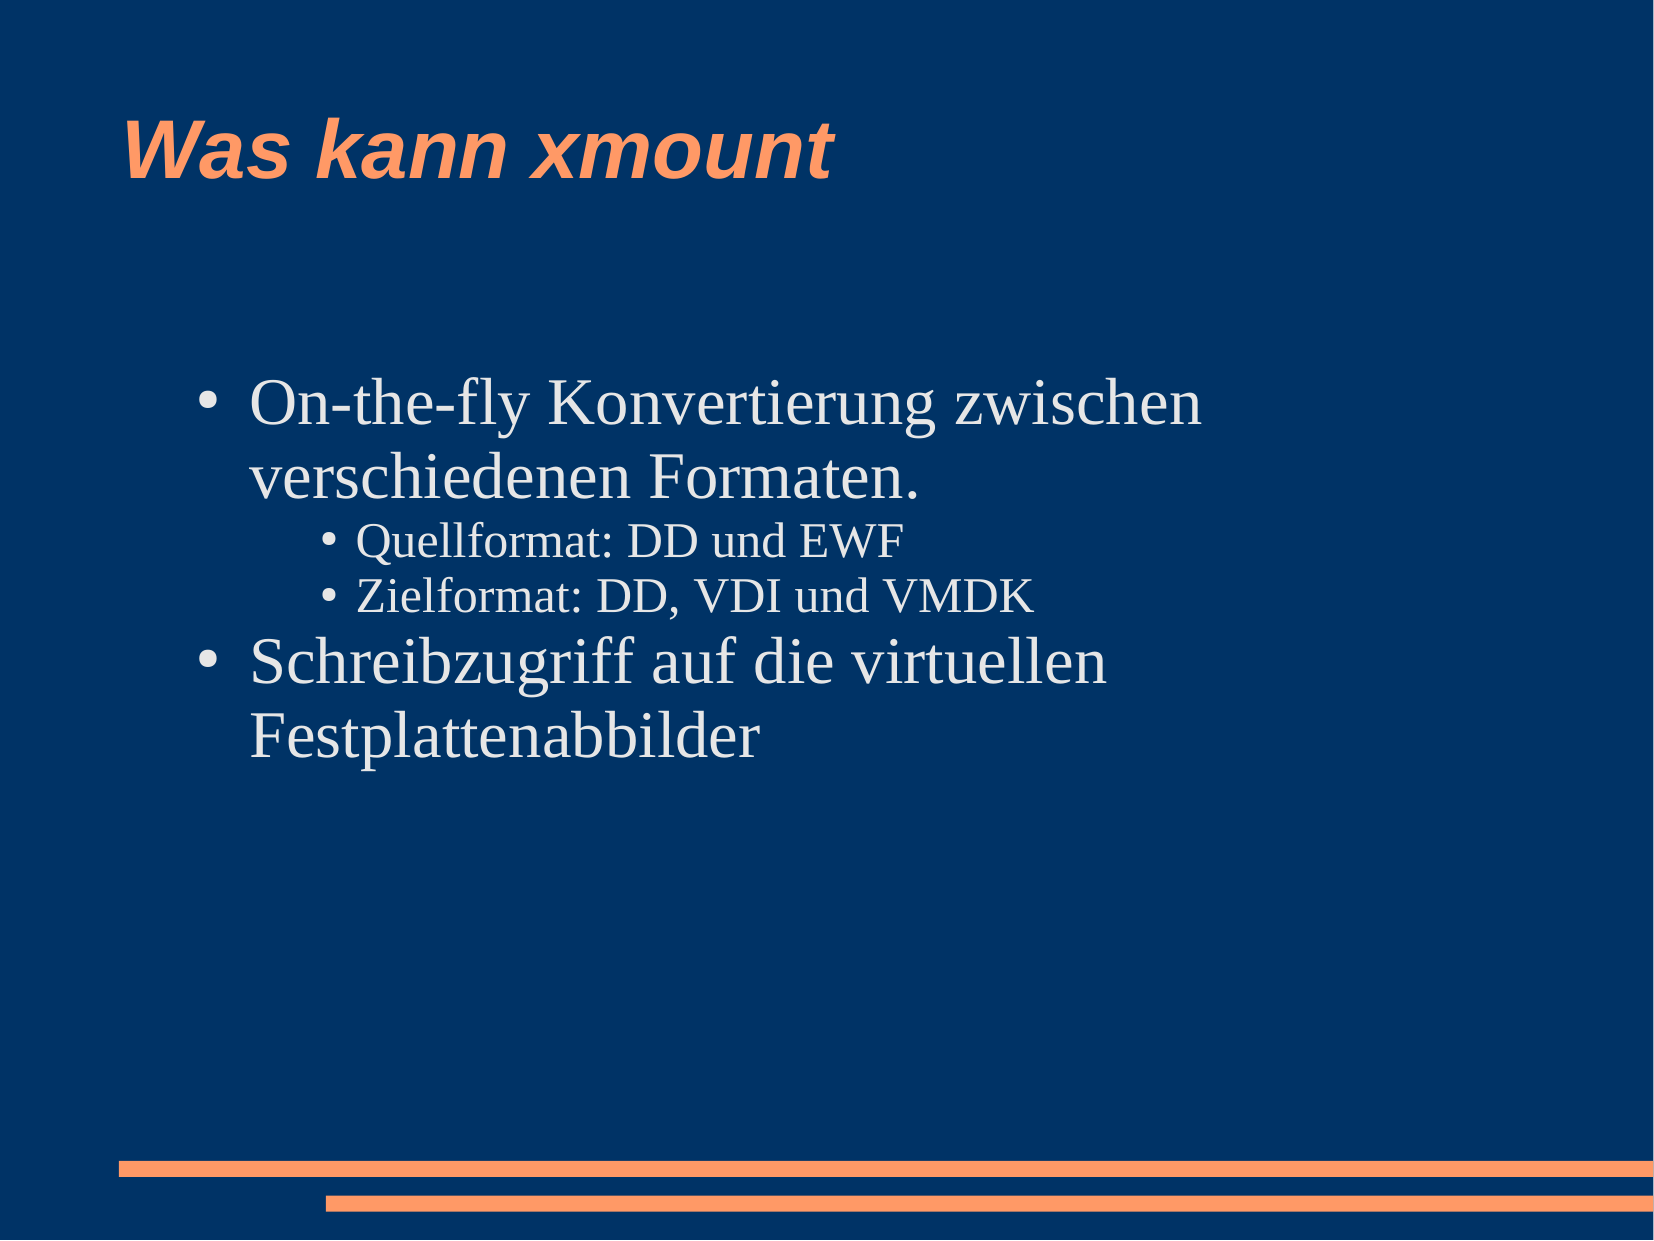

# Was kann xmount
On-the-fly Konvertierung zwischen verschiedenen Formaten.
Quellformat: DD und EWF
Zielformat: DD, VDI und VMDK
Schreibzugriff auf die virtuellen Festplattenabbilder